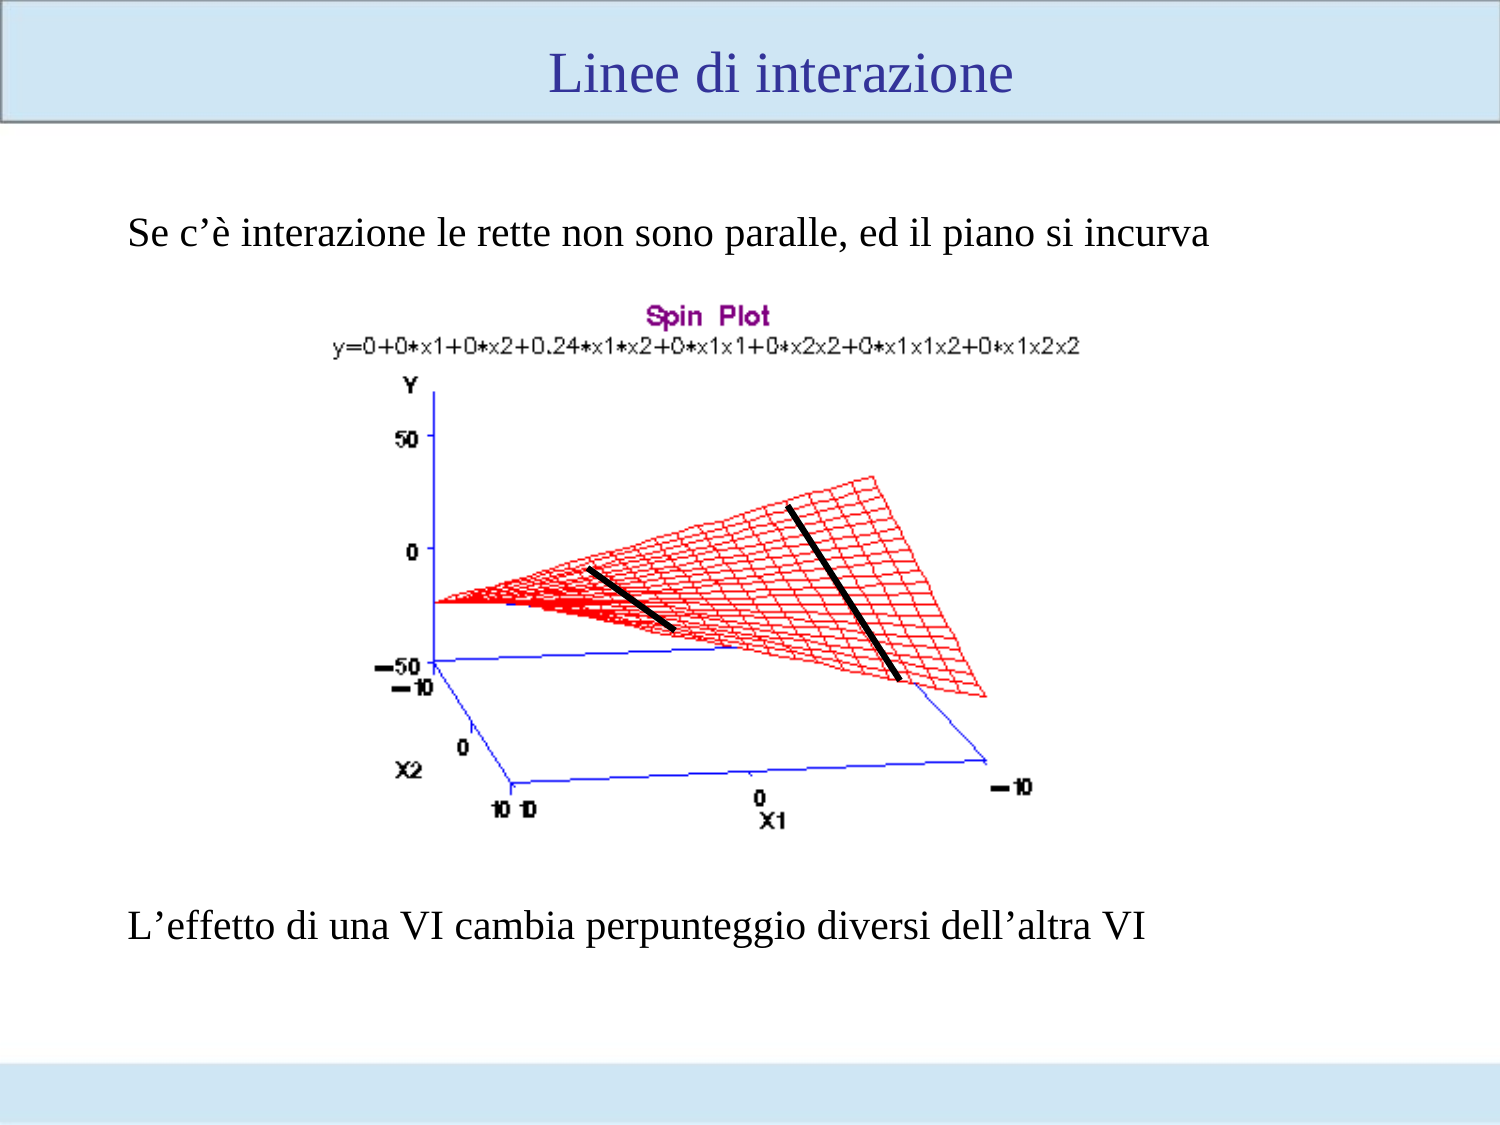

# Linee di interazione
Se c’è interazione le rette non sono paralle, ed il piano si incurva
L’effetto di una VI cambia perpunteggio diversi dell’altra VI